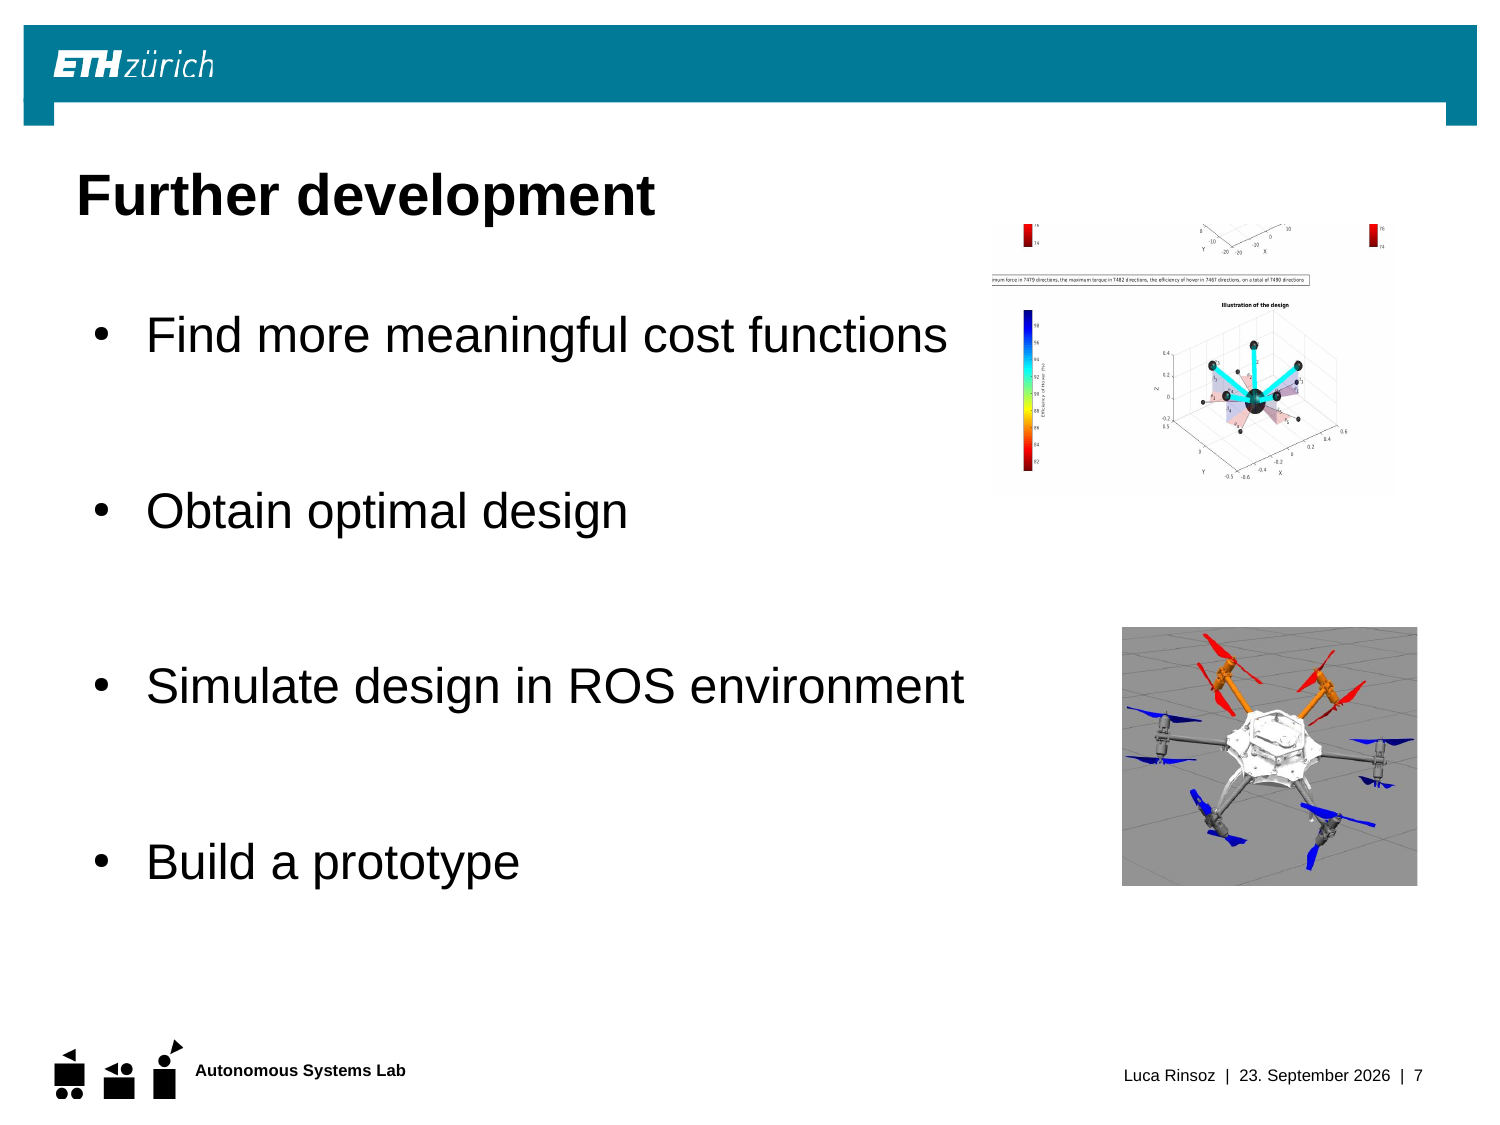

# Further development
Find more meaningful cost functions
Obtain optimal design
Simulate design in ROS environment
Build a prototype
((Name))
7